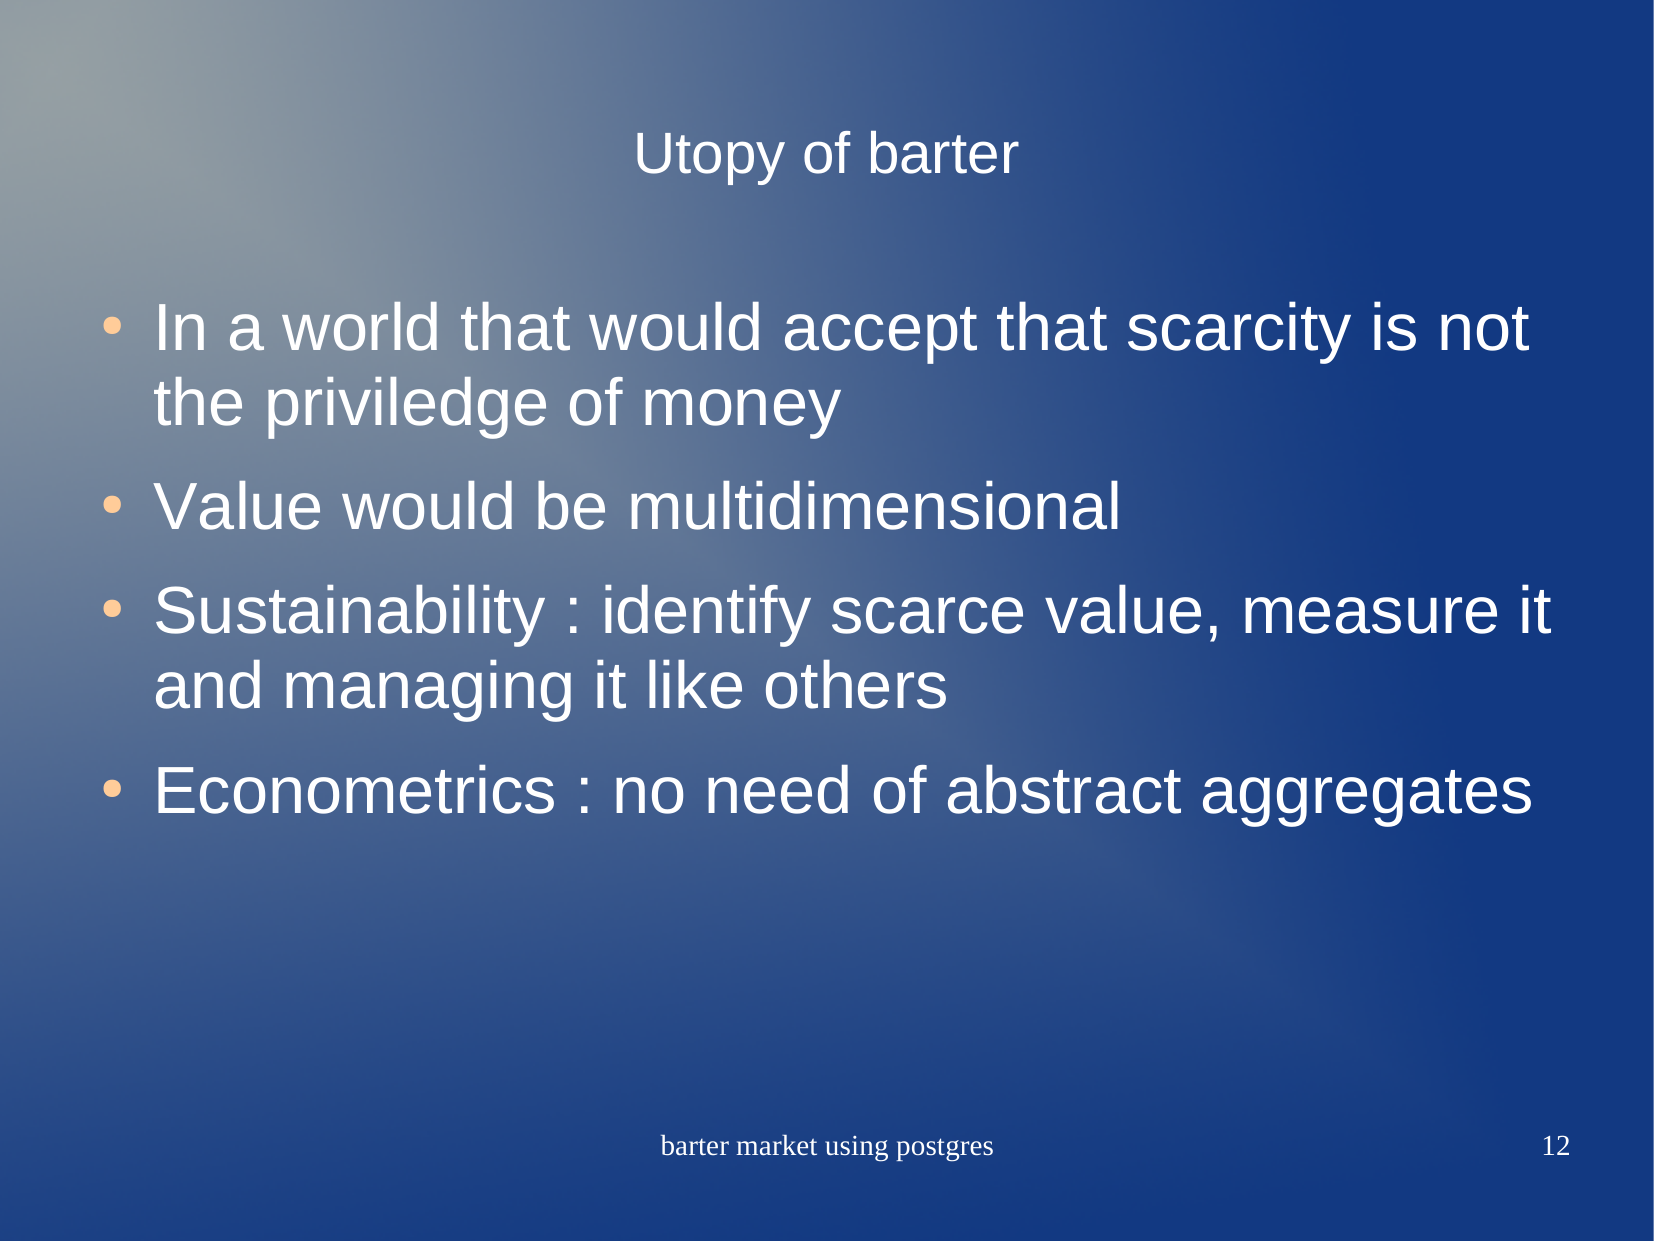

# Utopy of barter
In a world that would accept that scarcity is not the priviledge of money
Value would be multidimensional
Sustainability : identify scarce value, measure it and managing it like others
Econometrics : no need of abstract aggregates
barter market using postgres
12